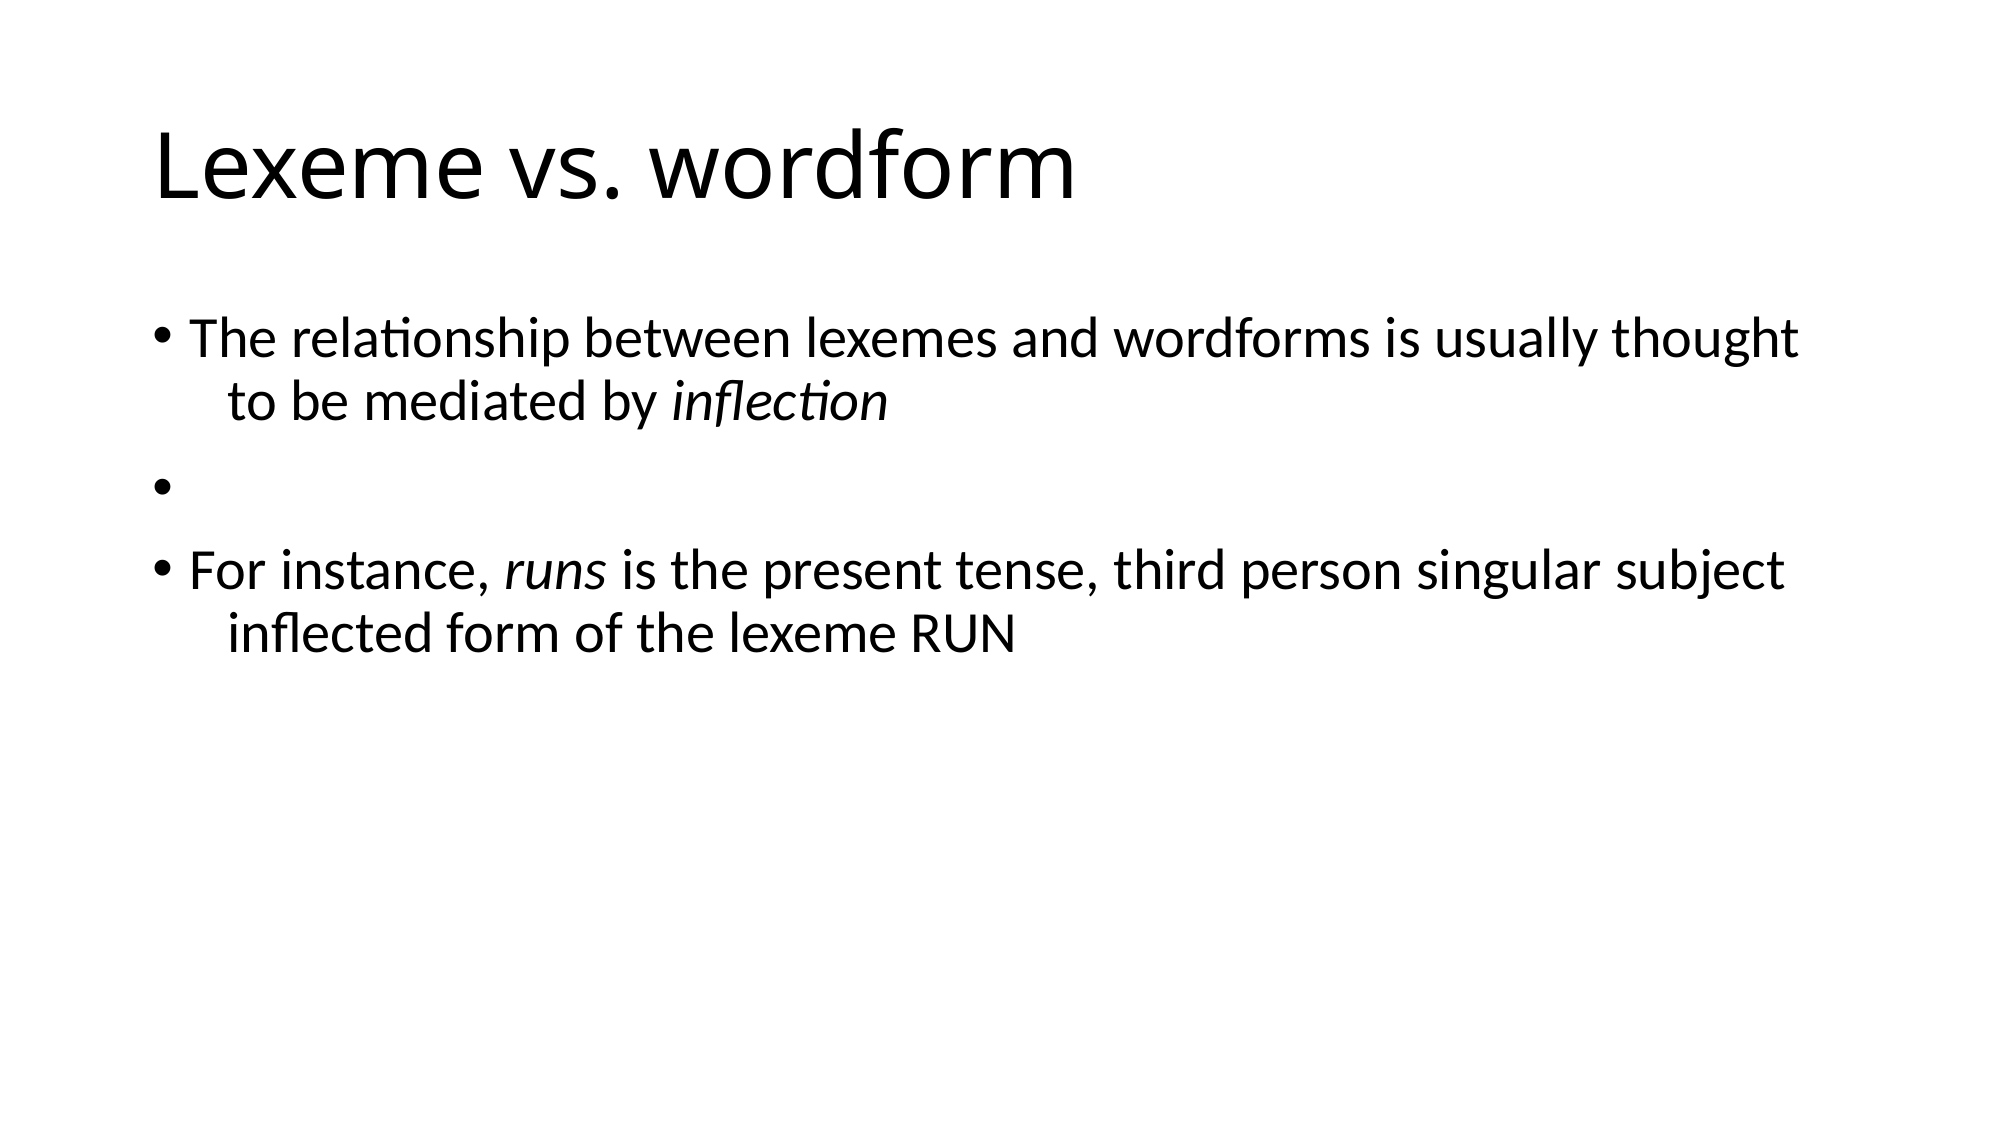

# Lexeme vs. wordform
The relationship between lexemes and wordforms is usually thought to be mediated by inflection
For instance, runs is the present tense, third person singular subject inflected form of the lexeme RUN